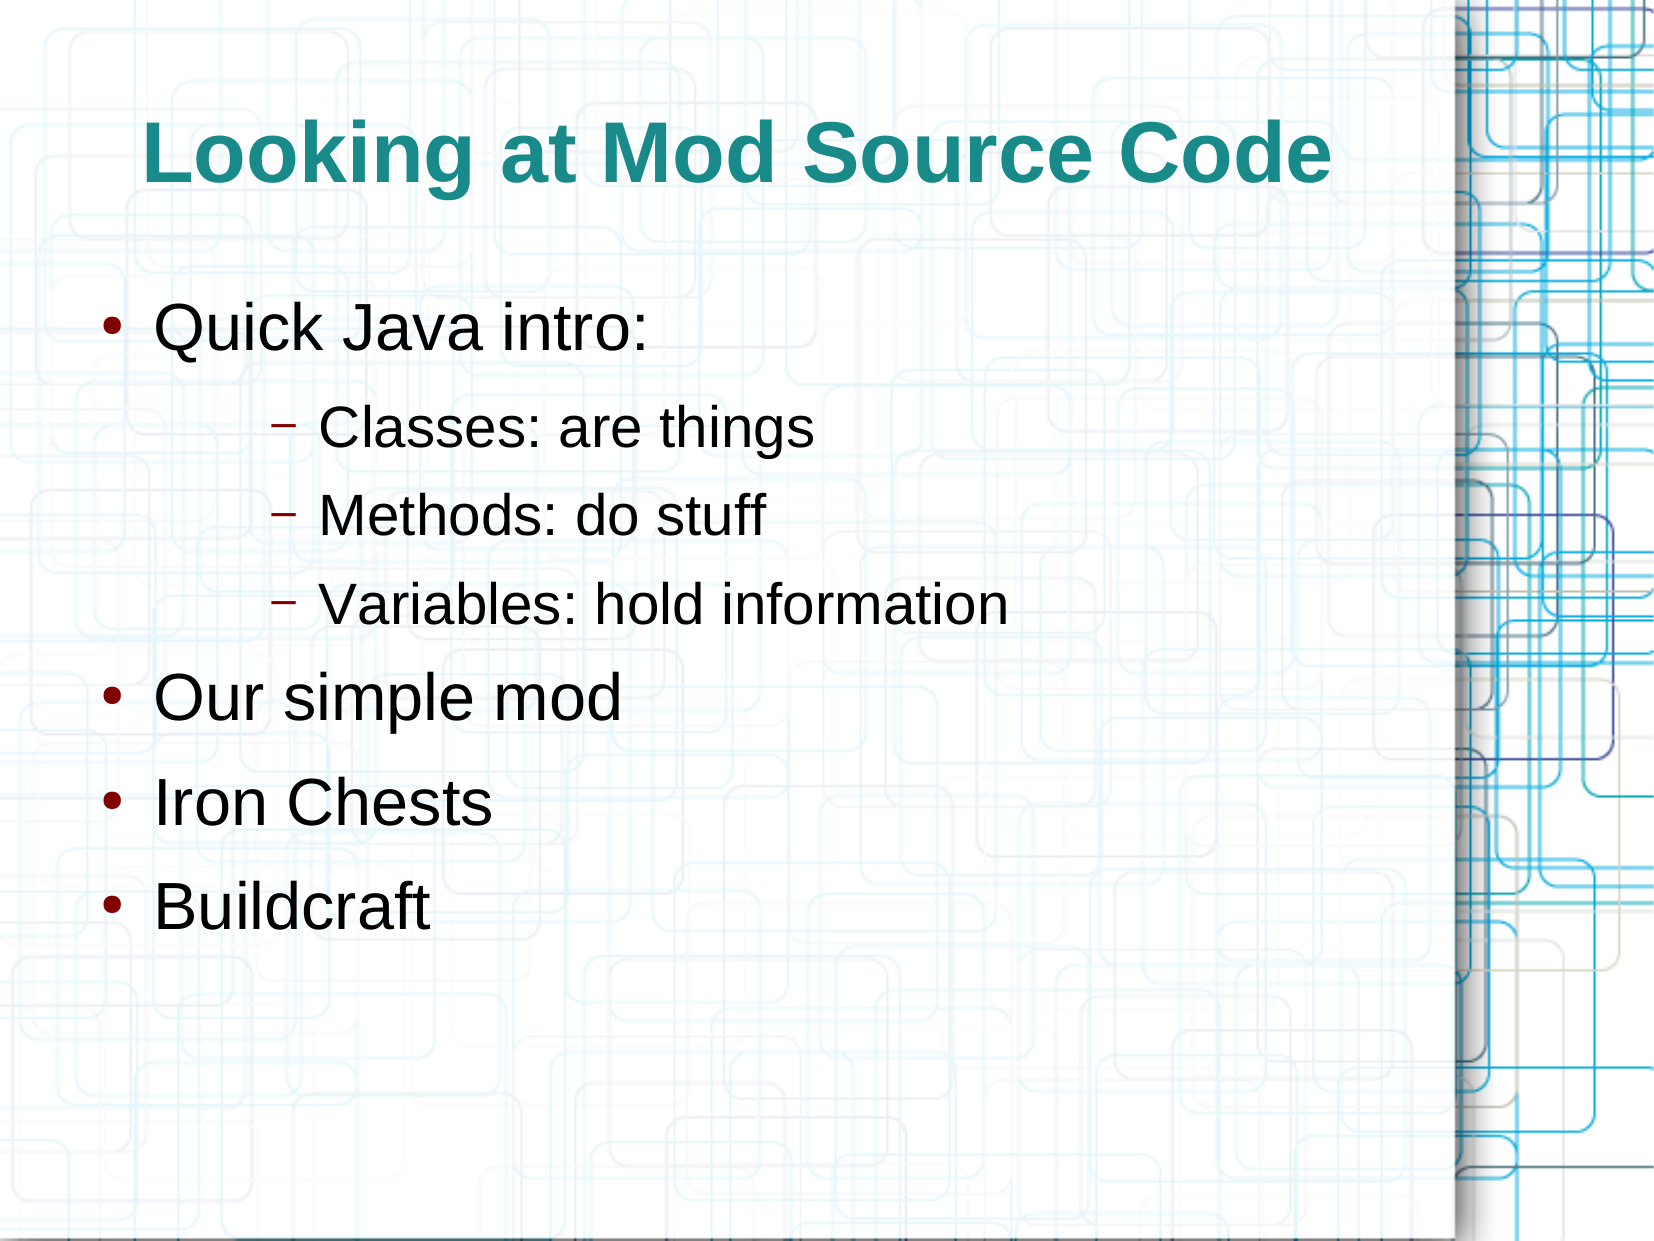

# Looking at Mod Source Code
Quick Java intro:
Classes: are things
Methods: do stuff
Variables: hold information
Our simple mod
Iron Chests
Buildcraft